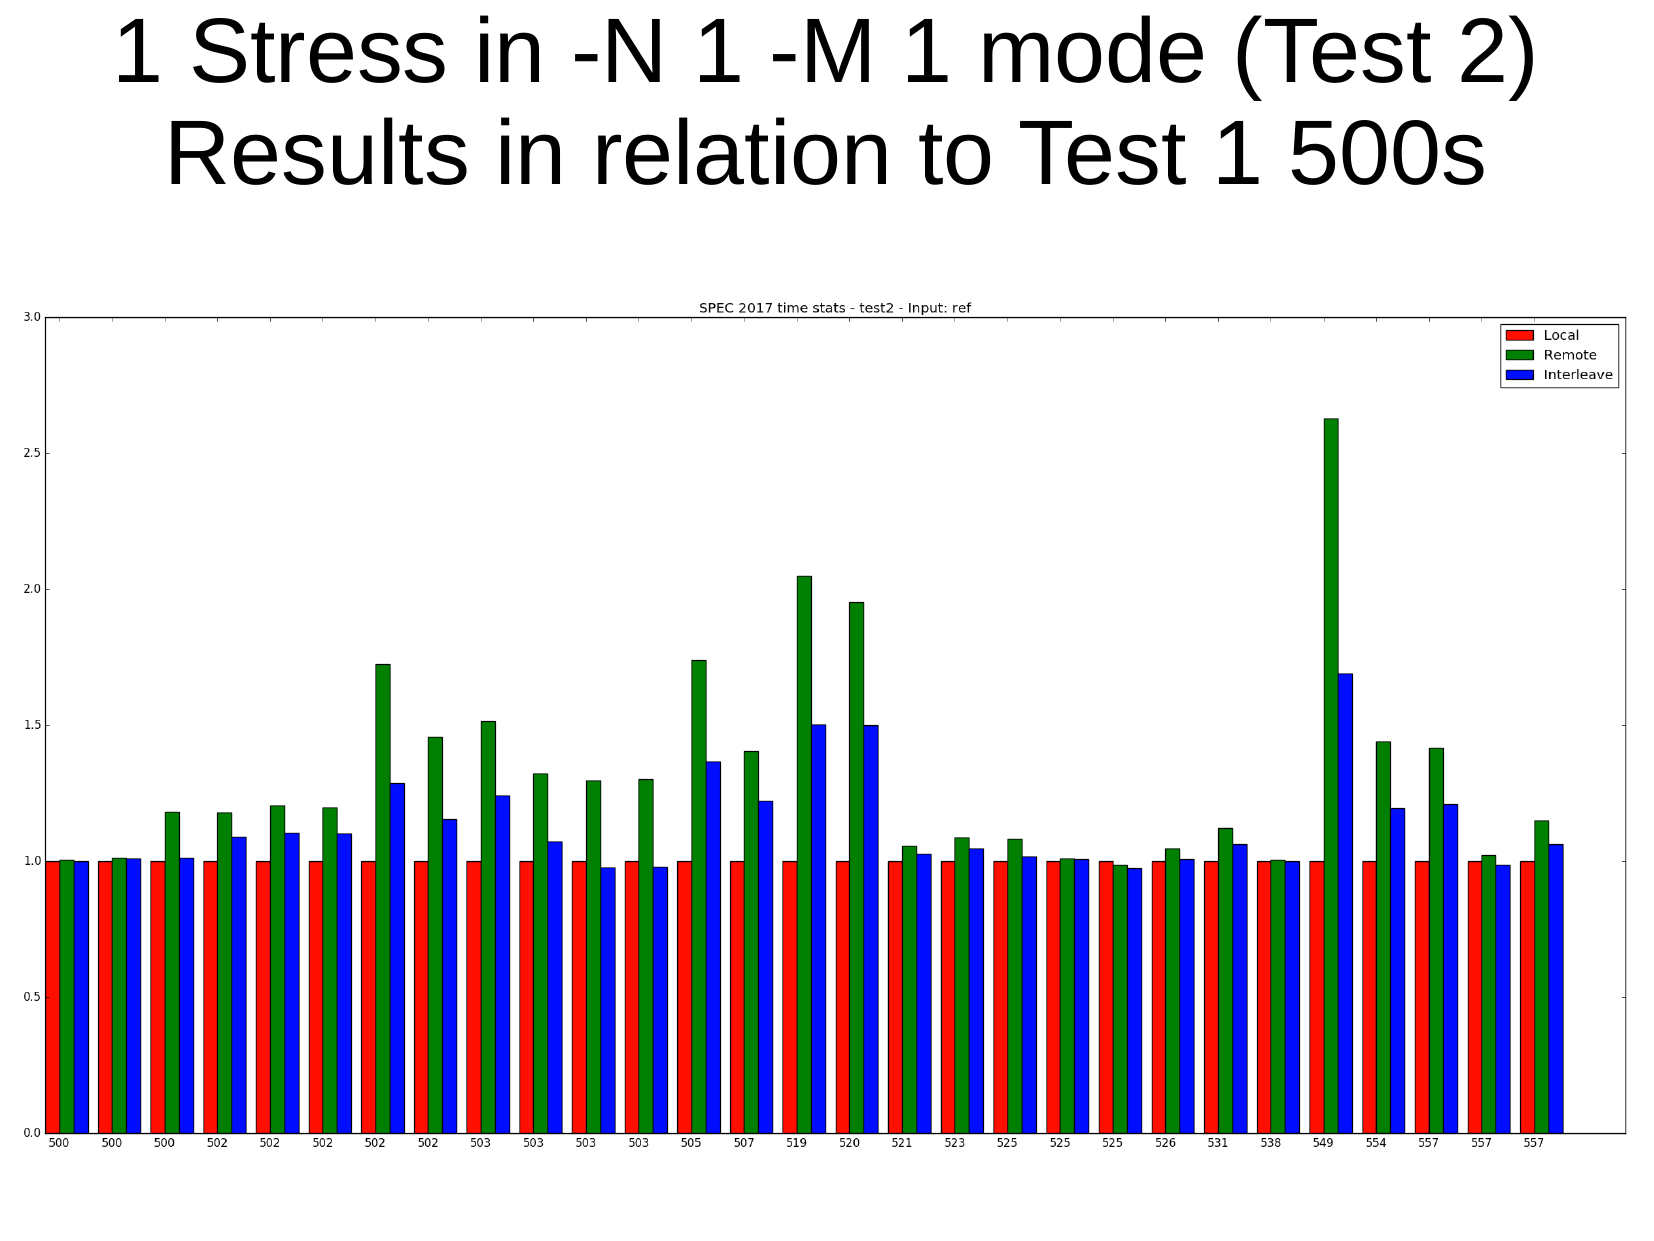

# 1 Stress in -N 1 -M 1 mode (Test 2) Results in relation to Test 1 500s